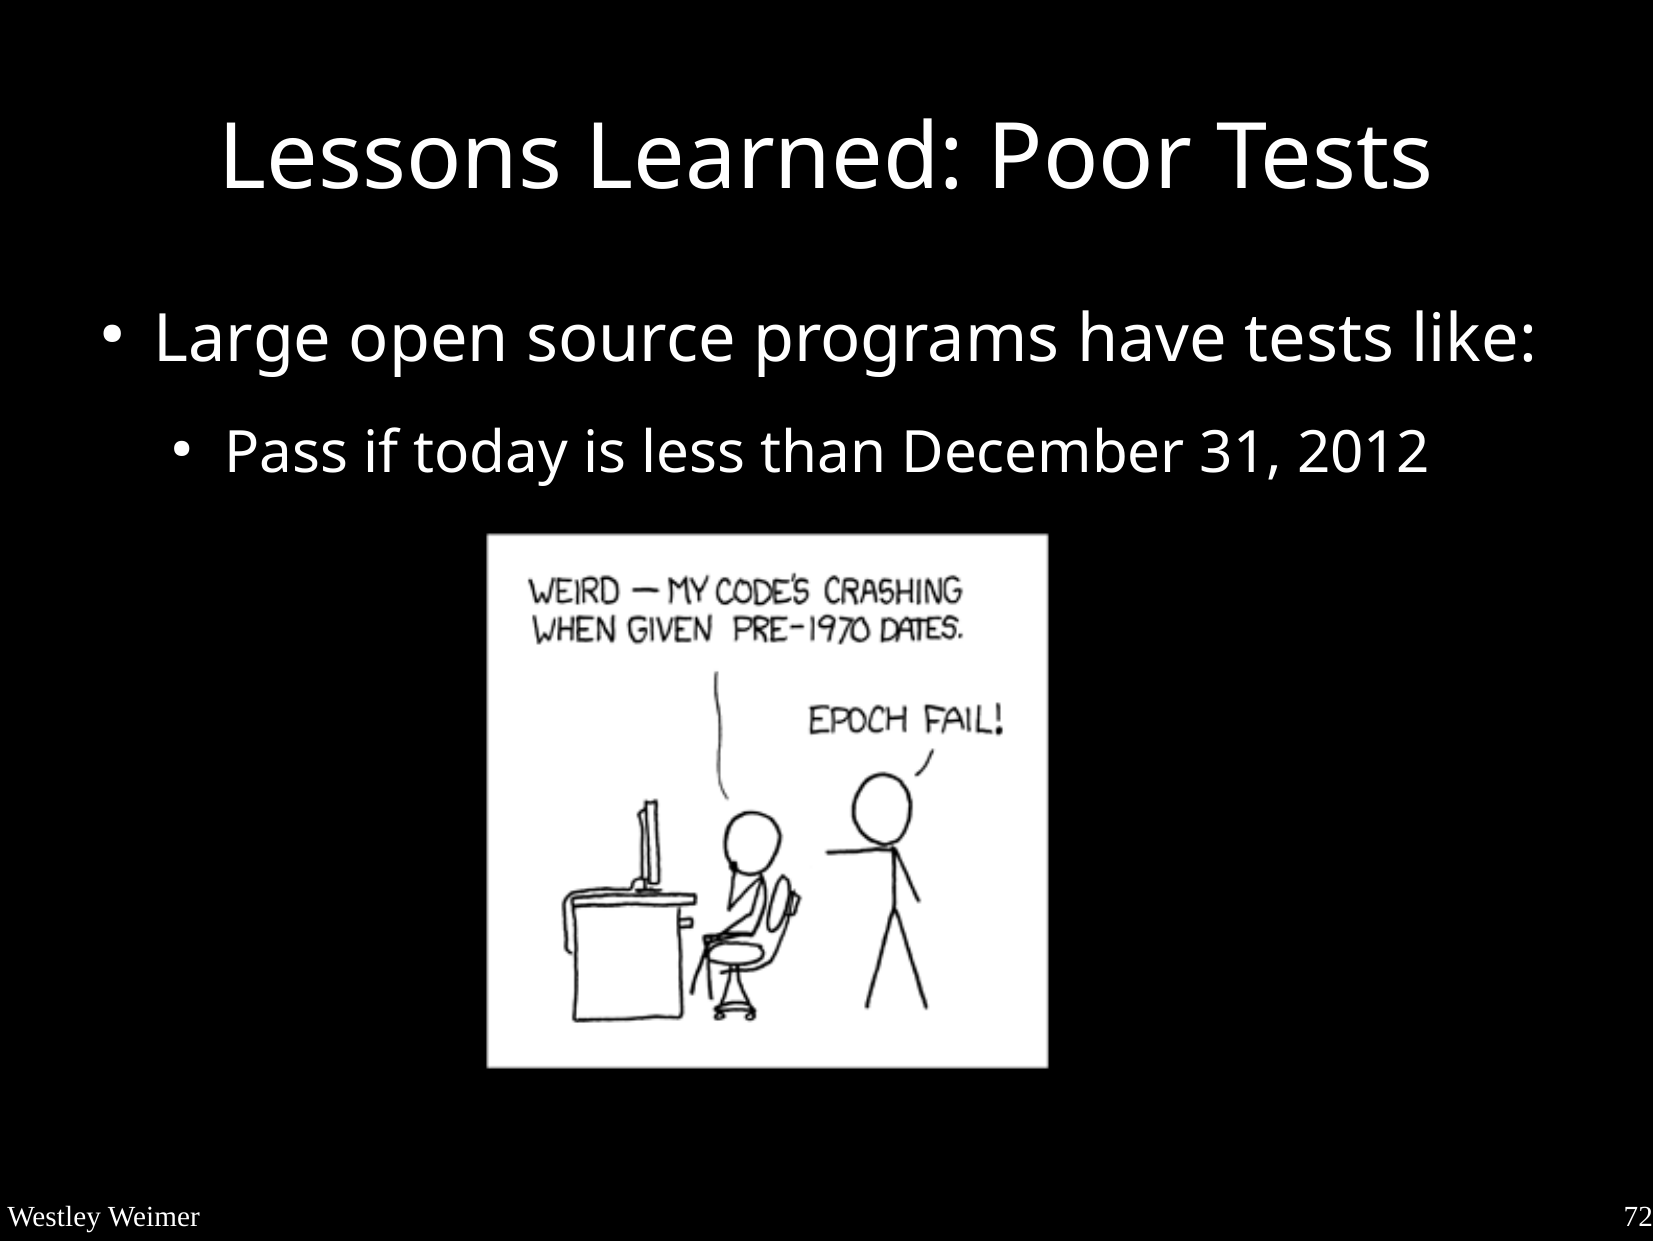

# Lessons Learned: Poor Tests
Large open source programs have tests like:
Pass if today is less than December 31, 2012
72